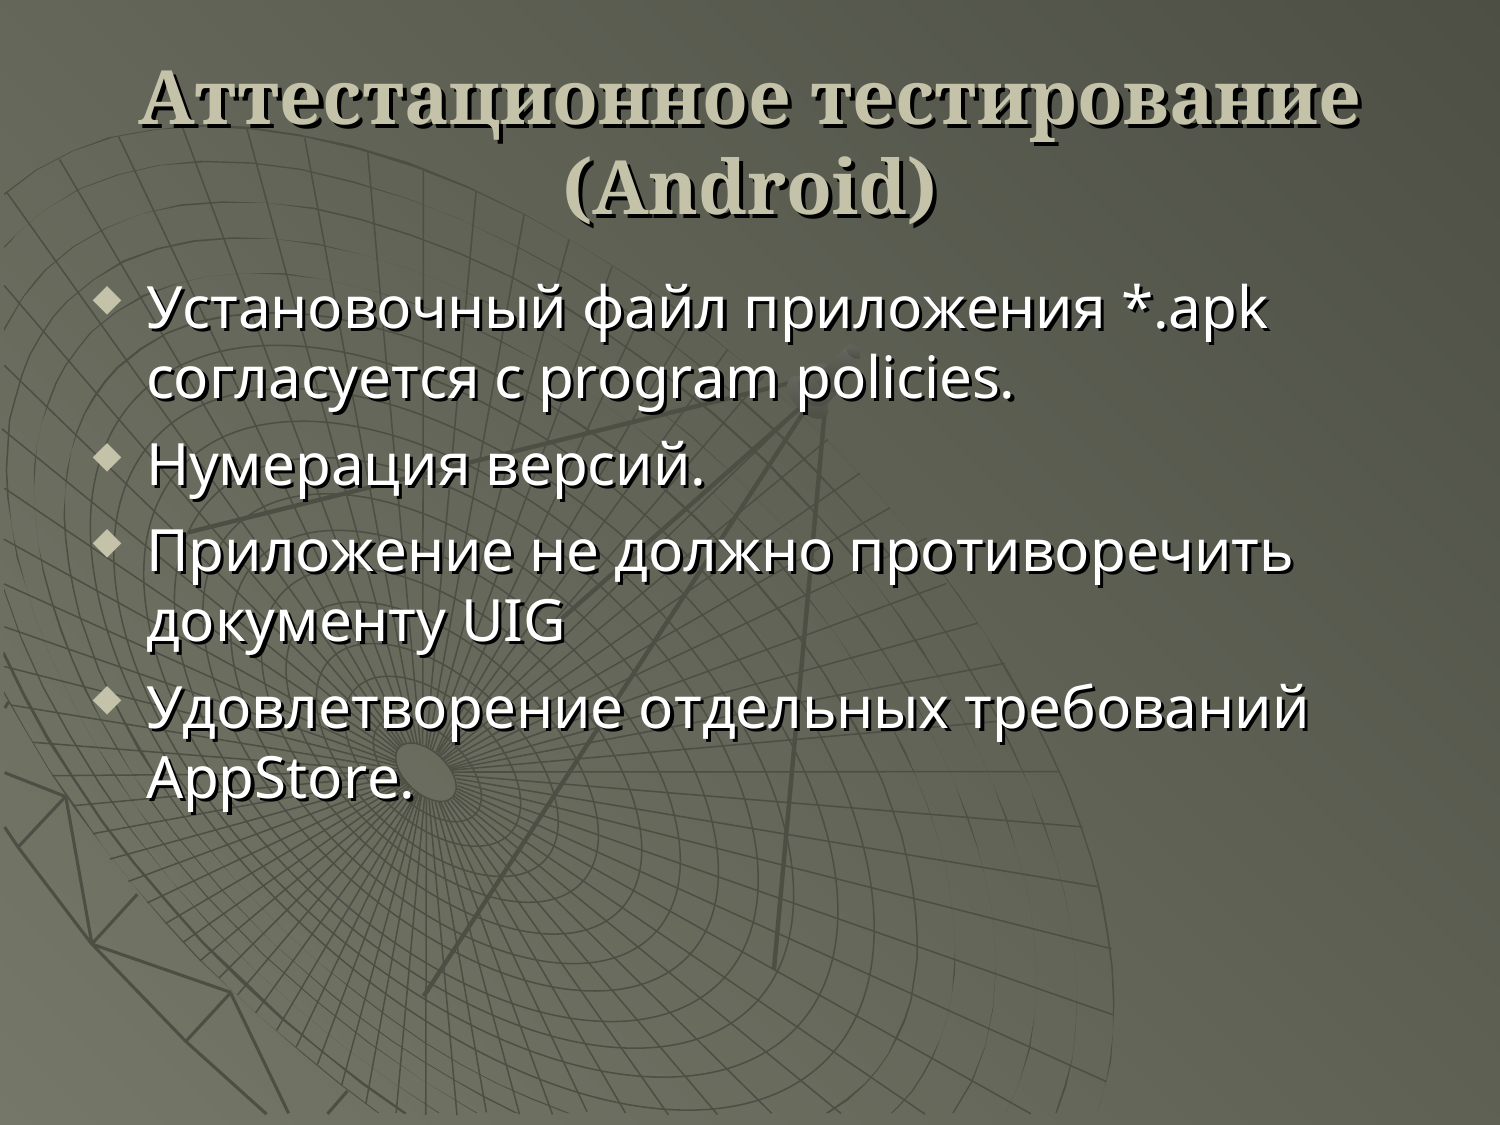

# Аттестационное тестирование (Android)
Установочный файл приложения *.apk согласуется с program policies.
Нумерация версий.
Приложение не должно противоречить документу UIG
Удовлетворение отдельных требований AppStore.